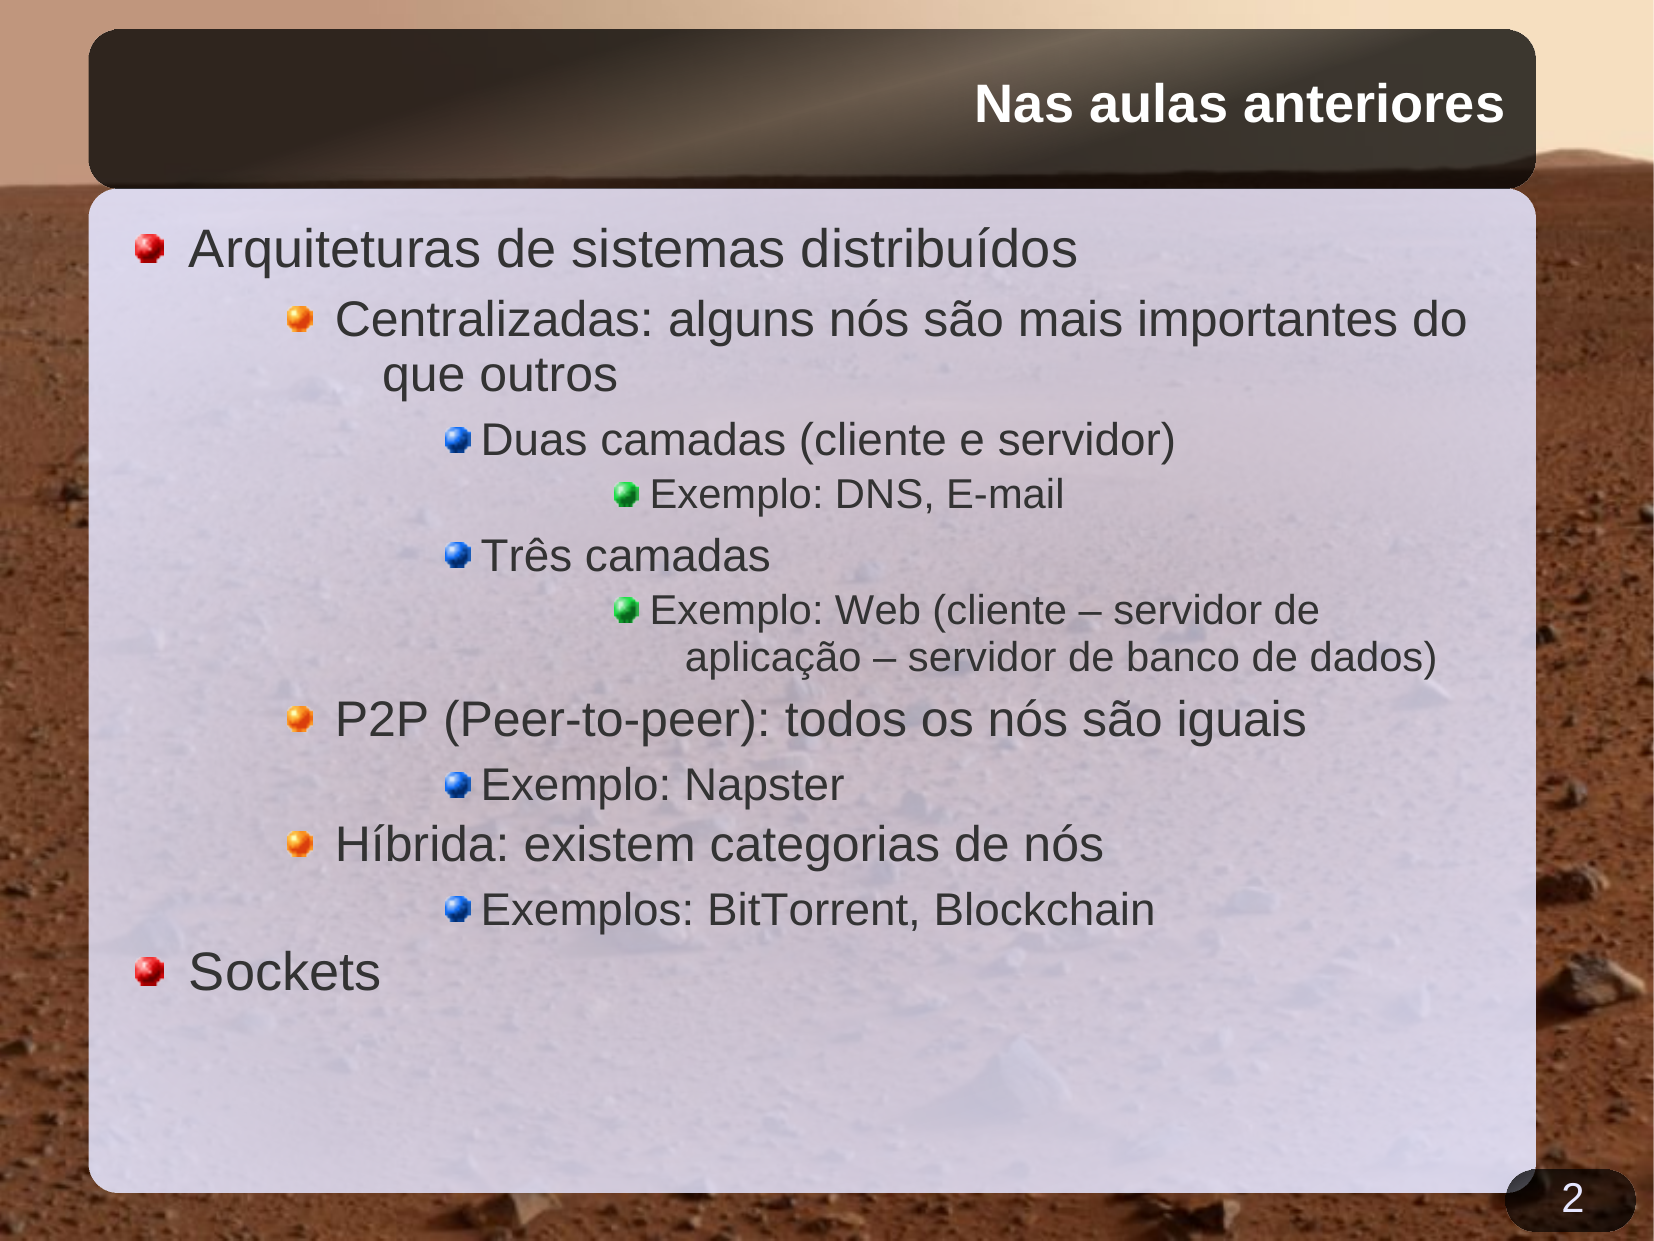

# Nas aulas anteriores
Arquiteturas de sistemas distribuídos
Centralizadas: alguns nós são mais importantes do que outros
Duas camadas (cliente e servidor)
Exemplo: DNS, E-mail
Três camadas
Exemplo: Web (cliente – servidor de aplicação – servidor de banco de dados)
P2P (Peer-to-peer): todos os nós são iguais
Exemplo: Napster
Híbrida: existem categorias de nós
Exemplos: BitTorrent, Blockchain
Sockets